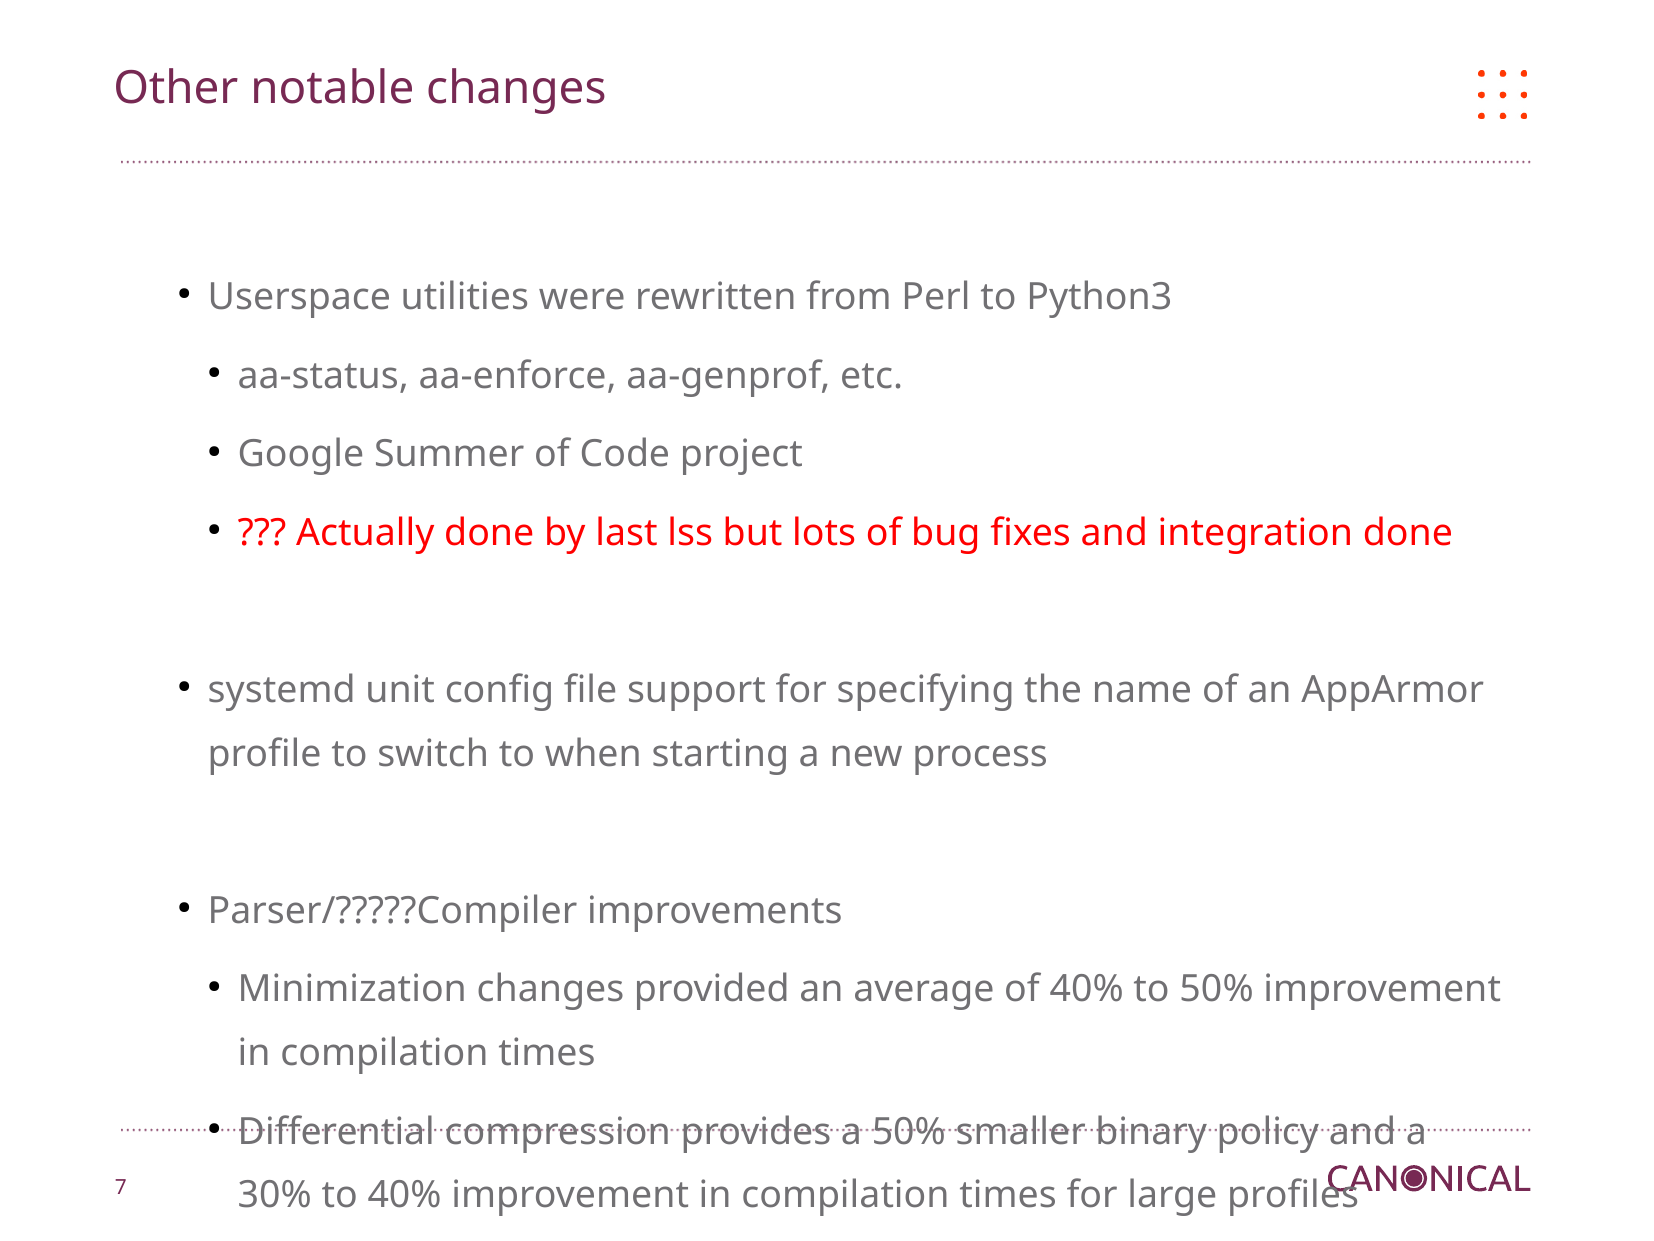

# Other notable changes
Userspace utilities were rewritten from Perl to Python3
aa-status, aa-enforce, aa-genprof, etc.
Google Summer of Code project
??? Actually done by last lss but lots of bug fixes and integration done
systemd unit config file support for specifying the name of an AppArmor profile to switch to when starting a new process
Parser/?????Compiler improvements
Minimization changes provided an average of 40% to 50% improvement in compilation times
Differential compression provides a 50% smaller binary policy and a 30% to 40% improvement in compilation times for large profiles
Atomic loading of cache files that contain multiple profiles decreases load times